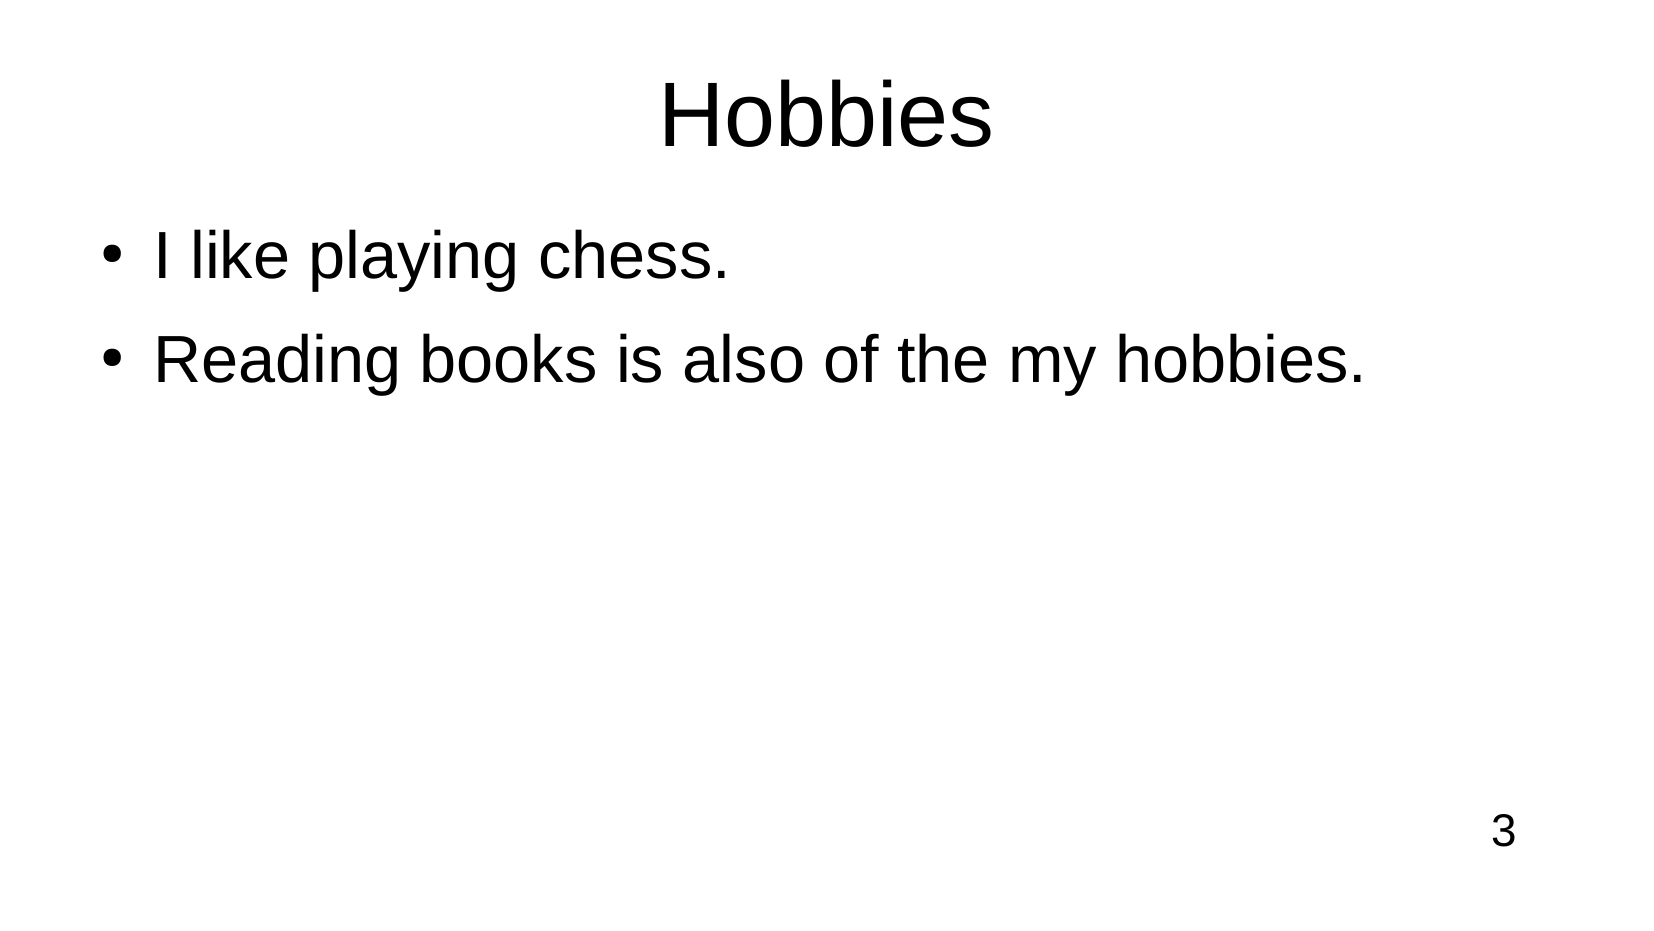

# Hobbies
I like playing chess.
Reading books is also of the my hobbies.
3